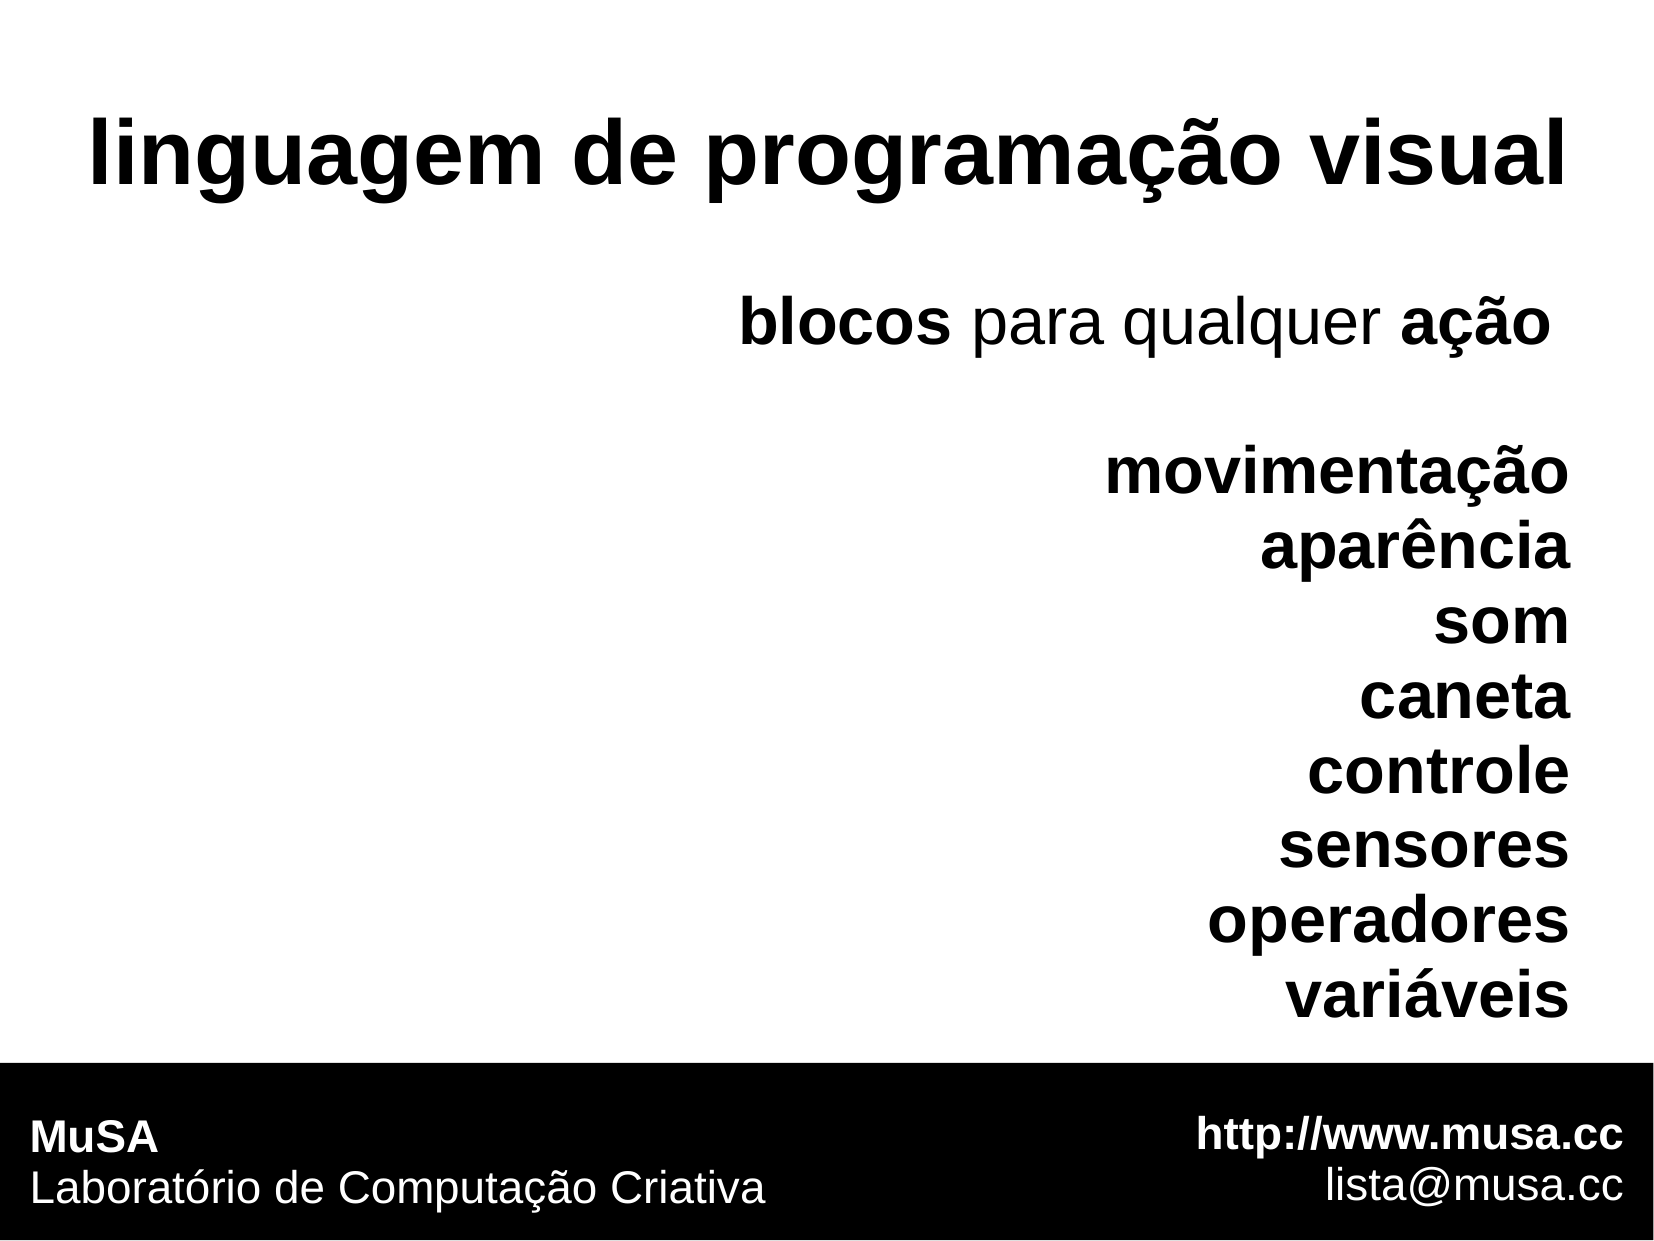

# linguagem de programação visual
 blocos para qualquer ação
movimentação
aparência
som
caneta
controle
sensores
operadores
variáveis
http://www.musa.cc
lista@musa.cc
MuSA
Laboratório de Computação Criativa